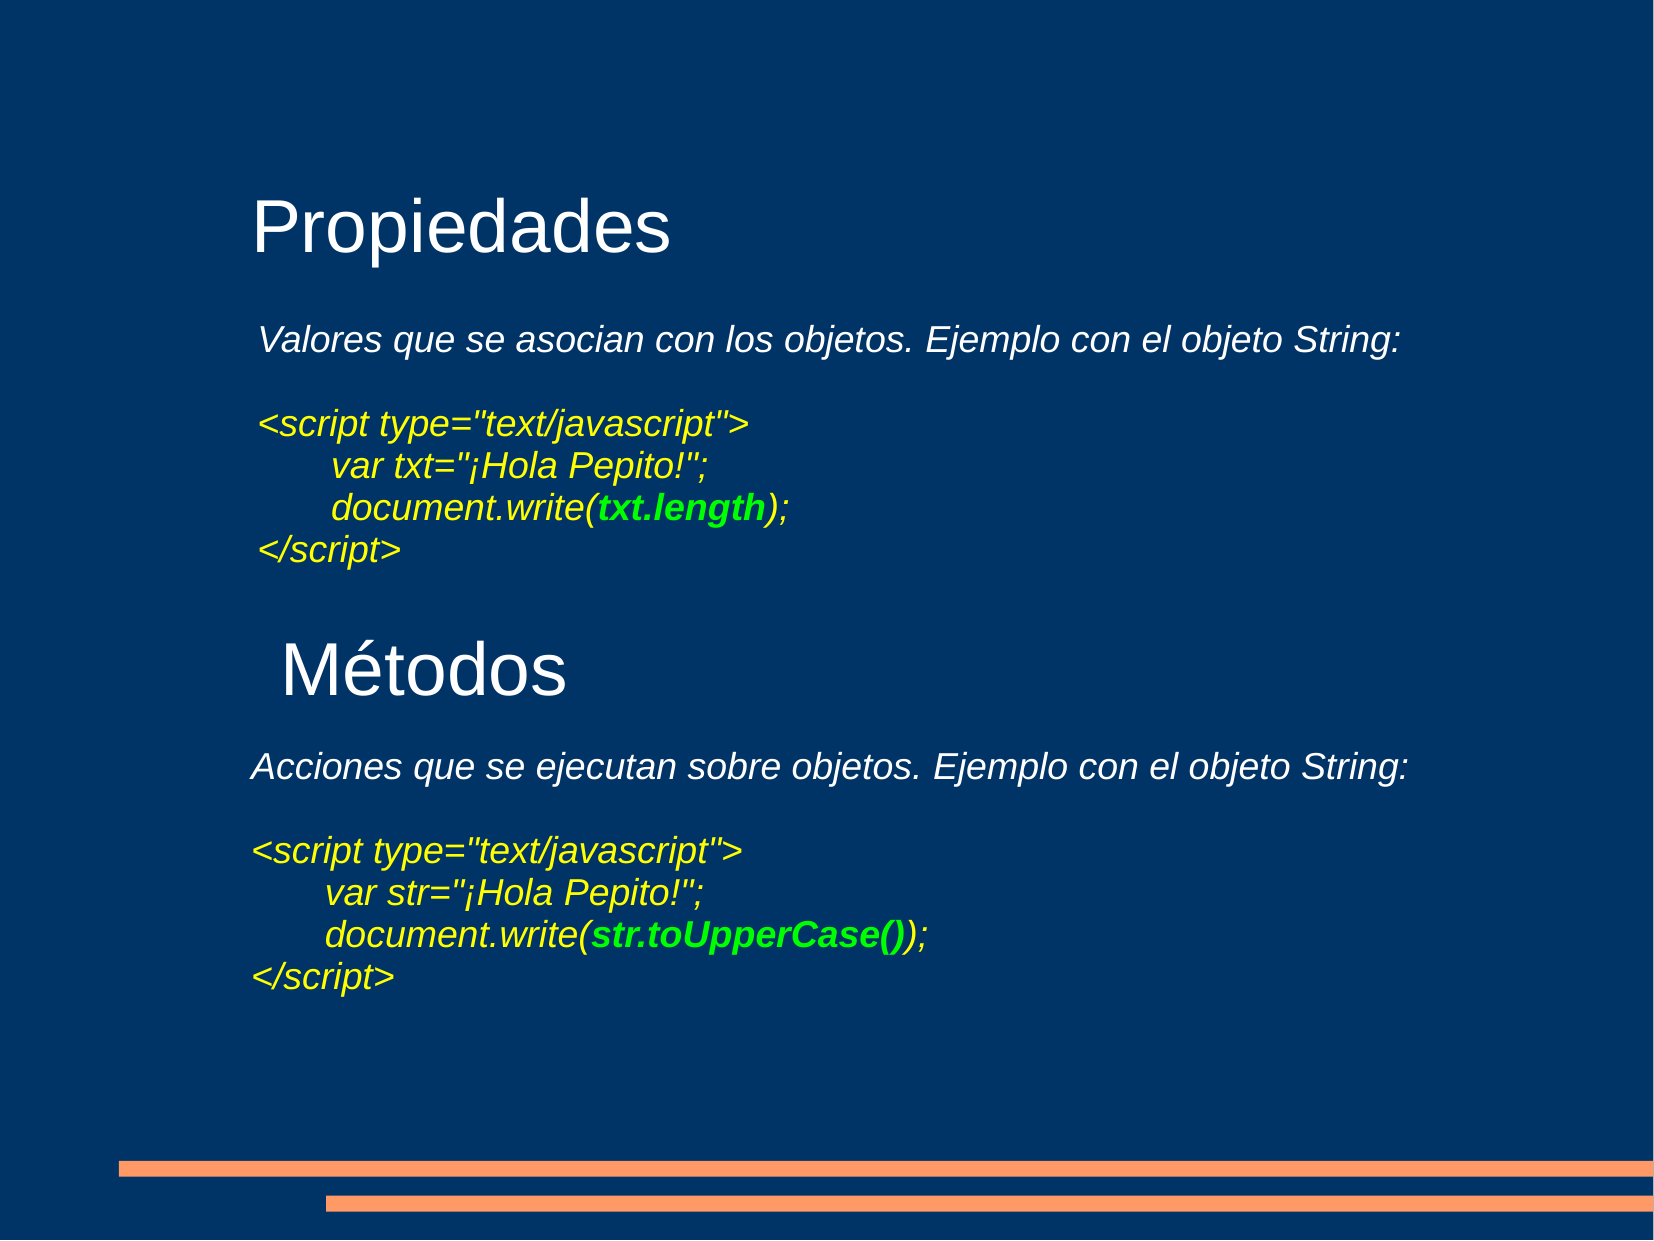

Propiedades
Valores que se asocian con los objetos. Ejemplo con el objeto String:
<script type="text/javascript">
	var txt="¡Hola Pepito!";
	document.write(txt.length);
</script>
Métodos
Acciones que se ejecutan sobre objetos. Ejemplo con el objeto String:
<script type="text/javascript">
	var str="¡Hola Pepito!";
	document.write(str.toUpperCase());
</script>